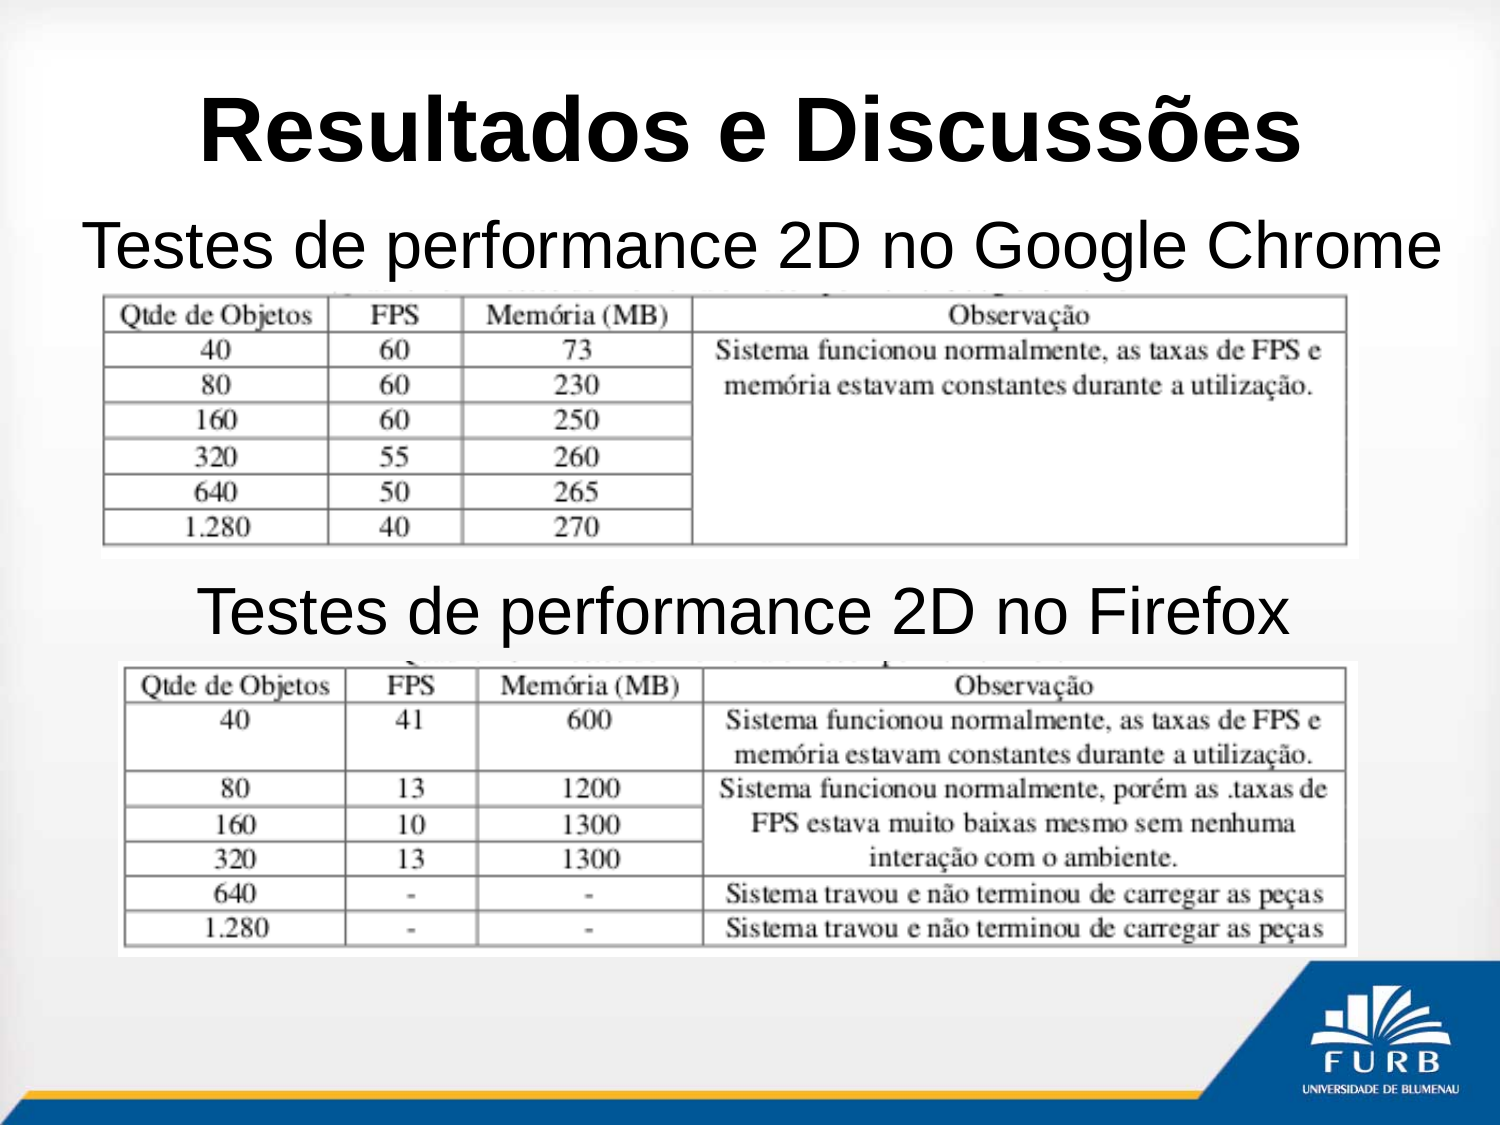

Resultados e Discussões
Testes de performance 2D no Google Chrome
Testes de performance 2D no Firefox